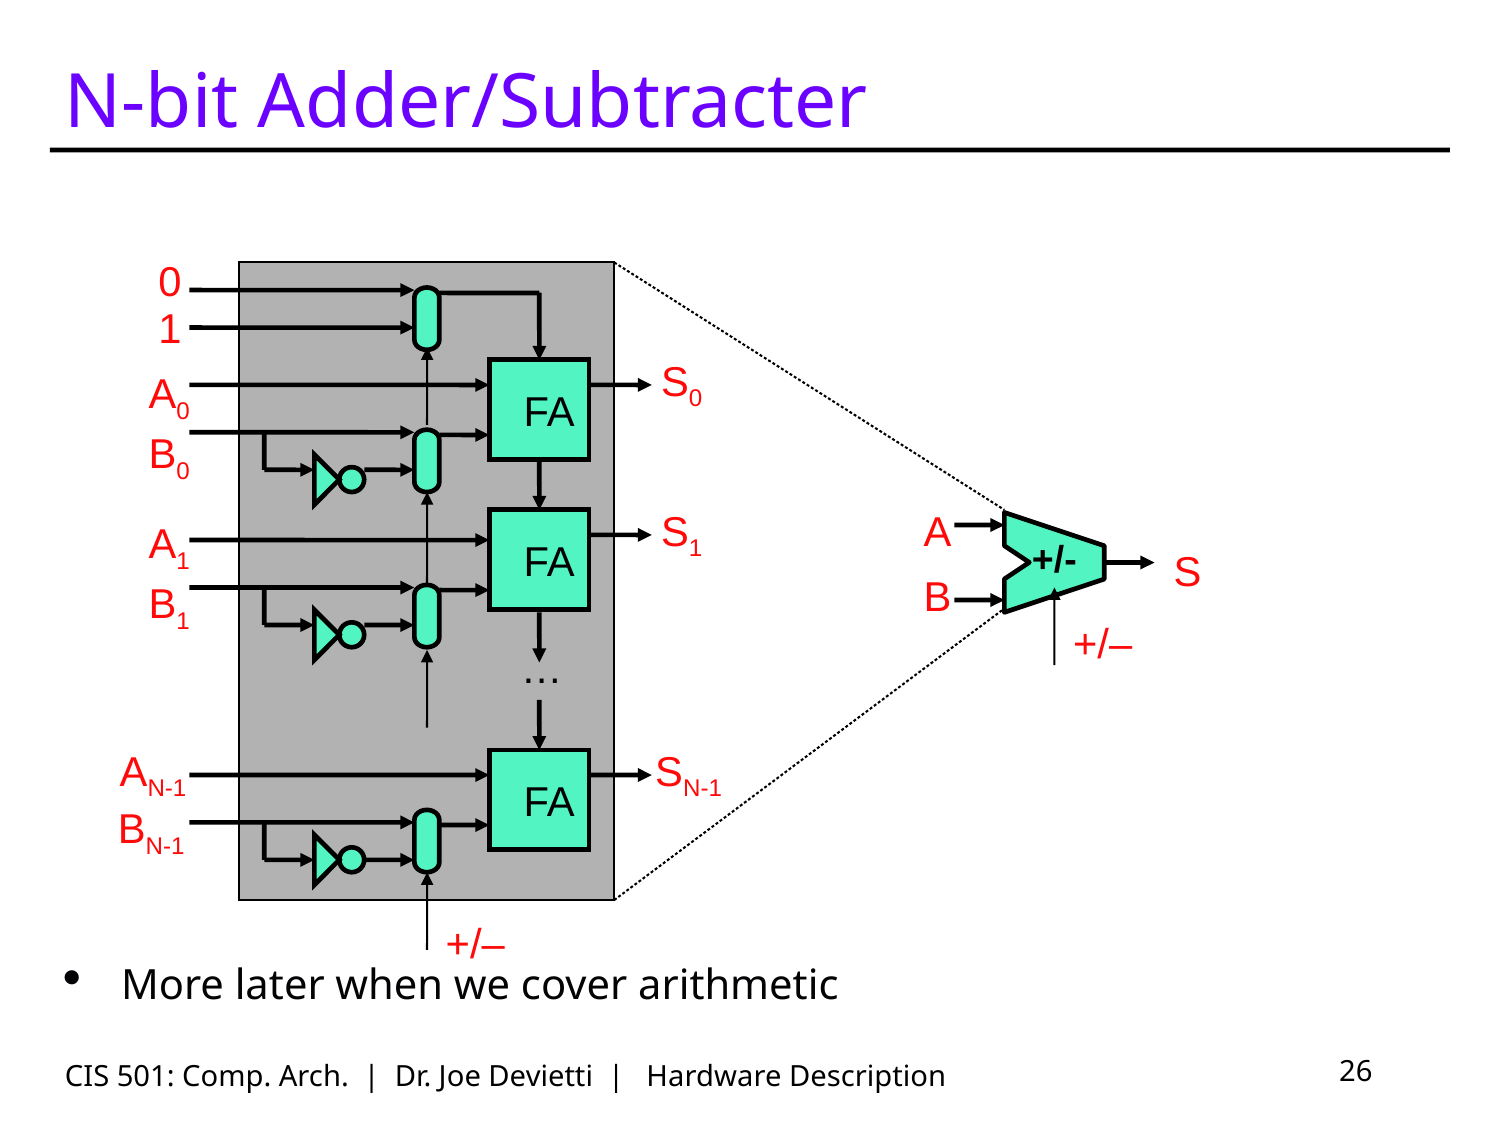

N-bit Adder/Subtracter
0
1
S0
A0
FA
B0
S1
A1
FA
B1
…
AN-1
SN-1
FA
BN-1
+/–
A
+/-
S
B
+/–
More later when we cover arithmetic
CIS 501: Comp. Arch. | Dr. Joe Devietti | Hardware Description